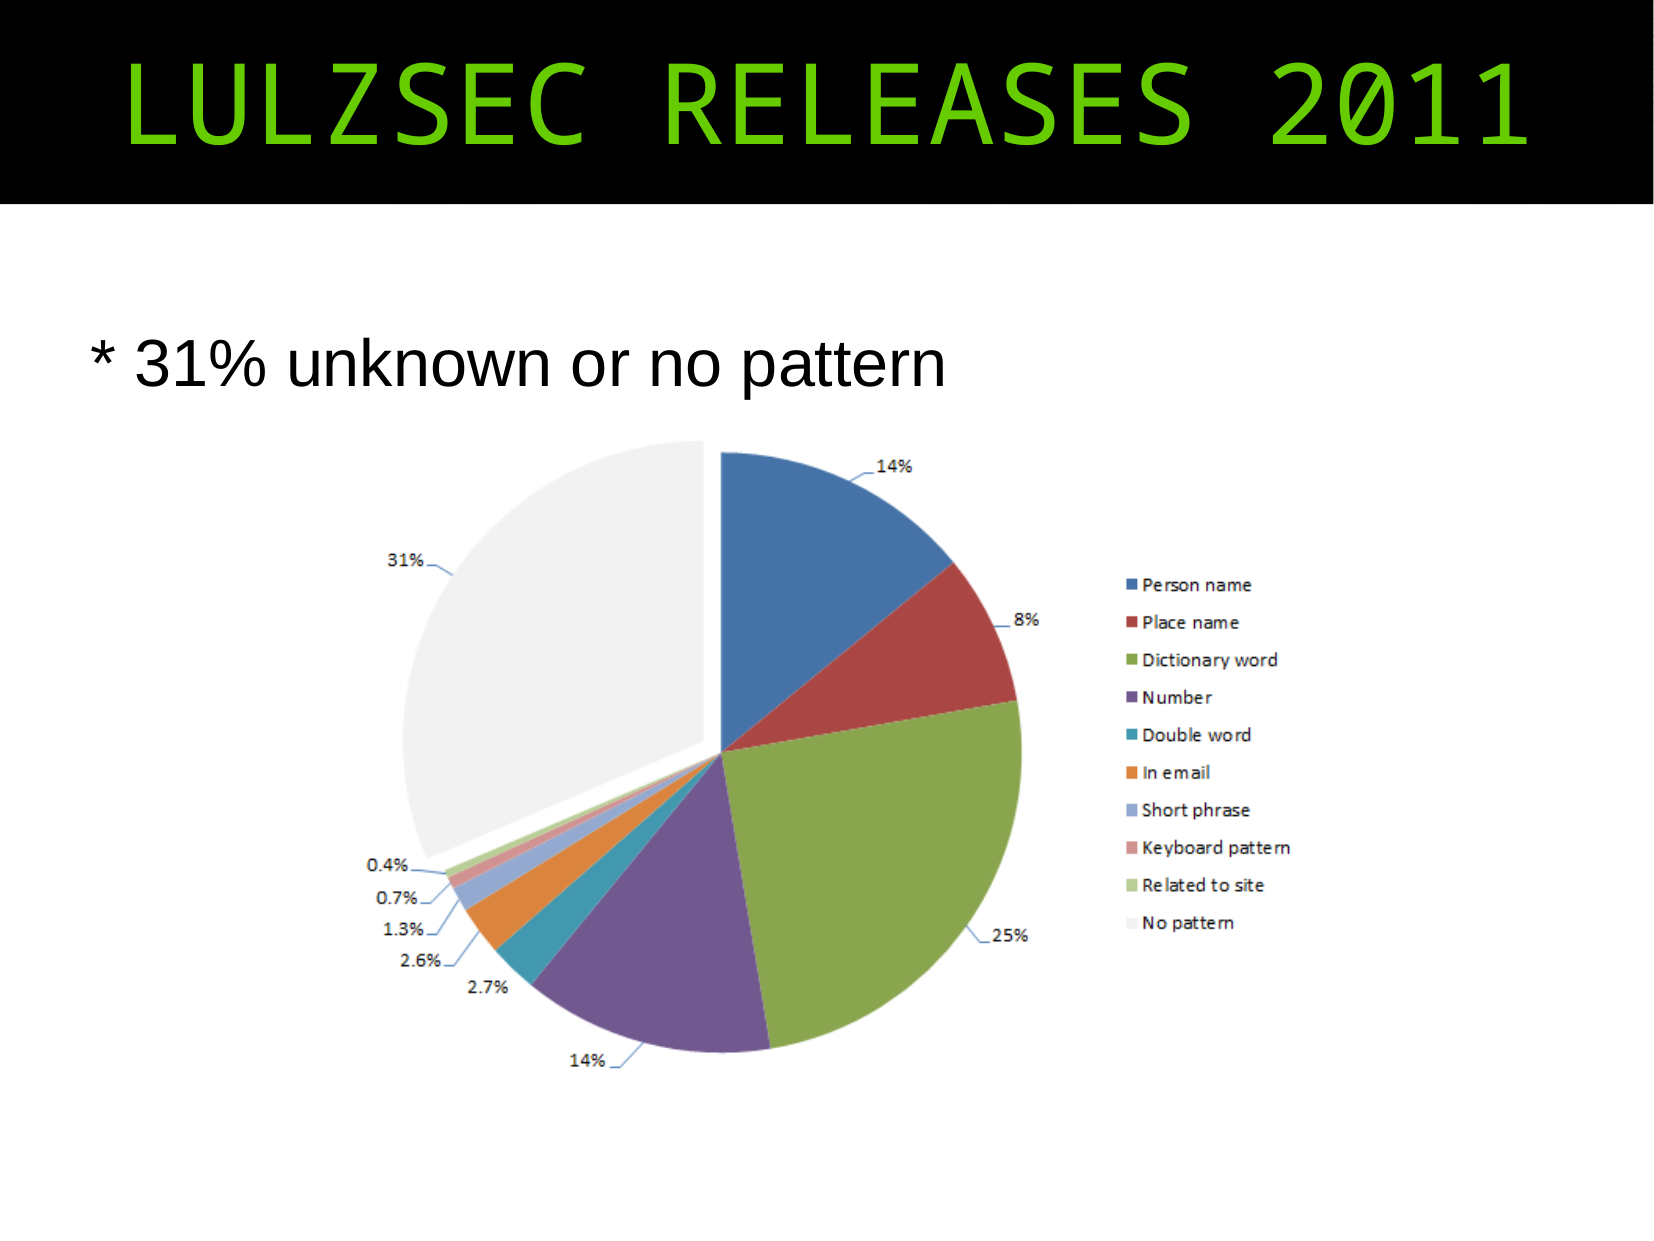

# LULZSEC RELEASES 2011
* 31% unknown or no pattern